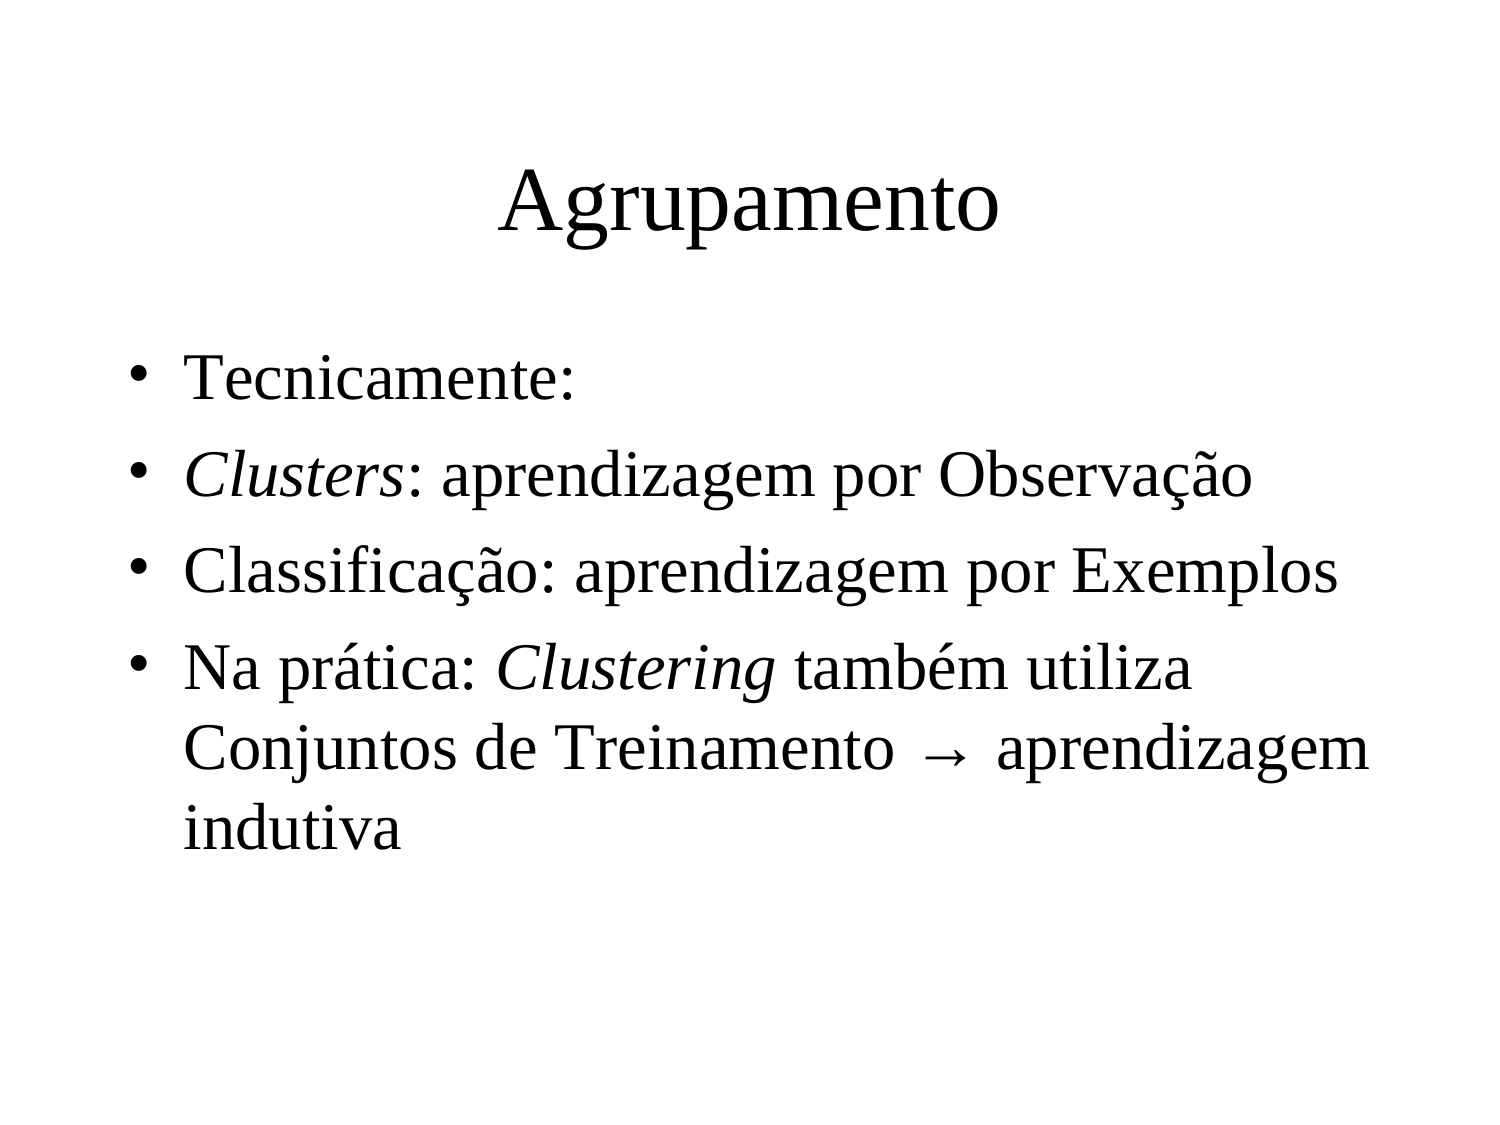

# Agrupamento
Tecnicamente:
Clusters: aprendizagem por Observação
Classificação: aprendizagem por Exemplos
Na prática: Clustering também utiliza Conjuntos de Treinamento → aprendizagem indutiva